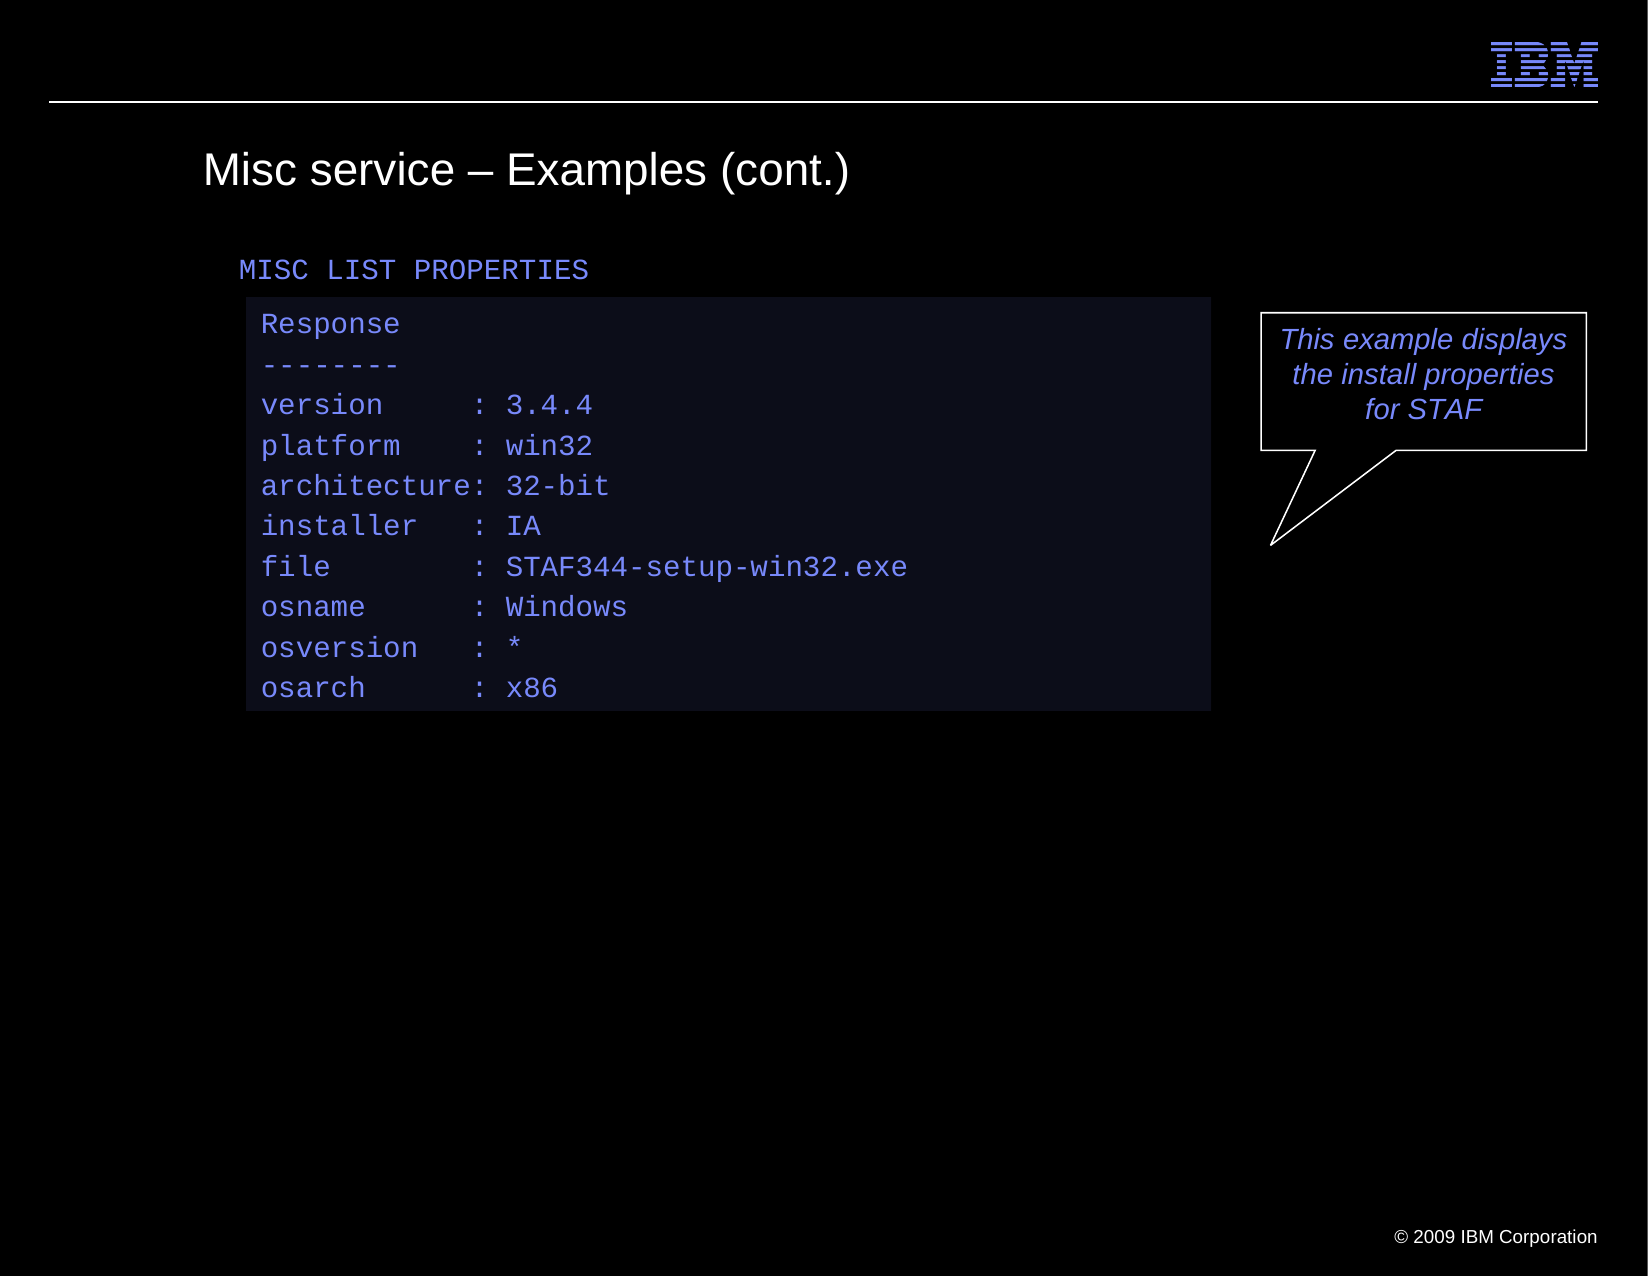

# Misc service – Examples (cont.)
MISC LIST PROPERTIES
Response
--------
version : 3.4.4
platform : win32
architecture: 32-bit
installer : IA
file : STAF344-setup-win32.exe
osname : Windows
osversion : *
osarch : x86
This example displays the install properties for STAF